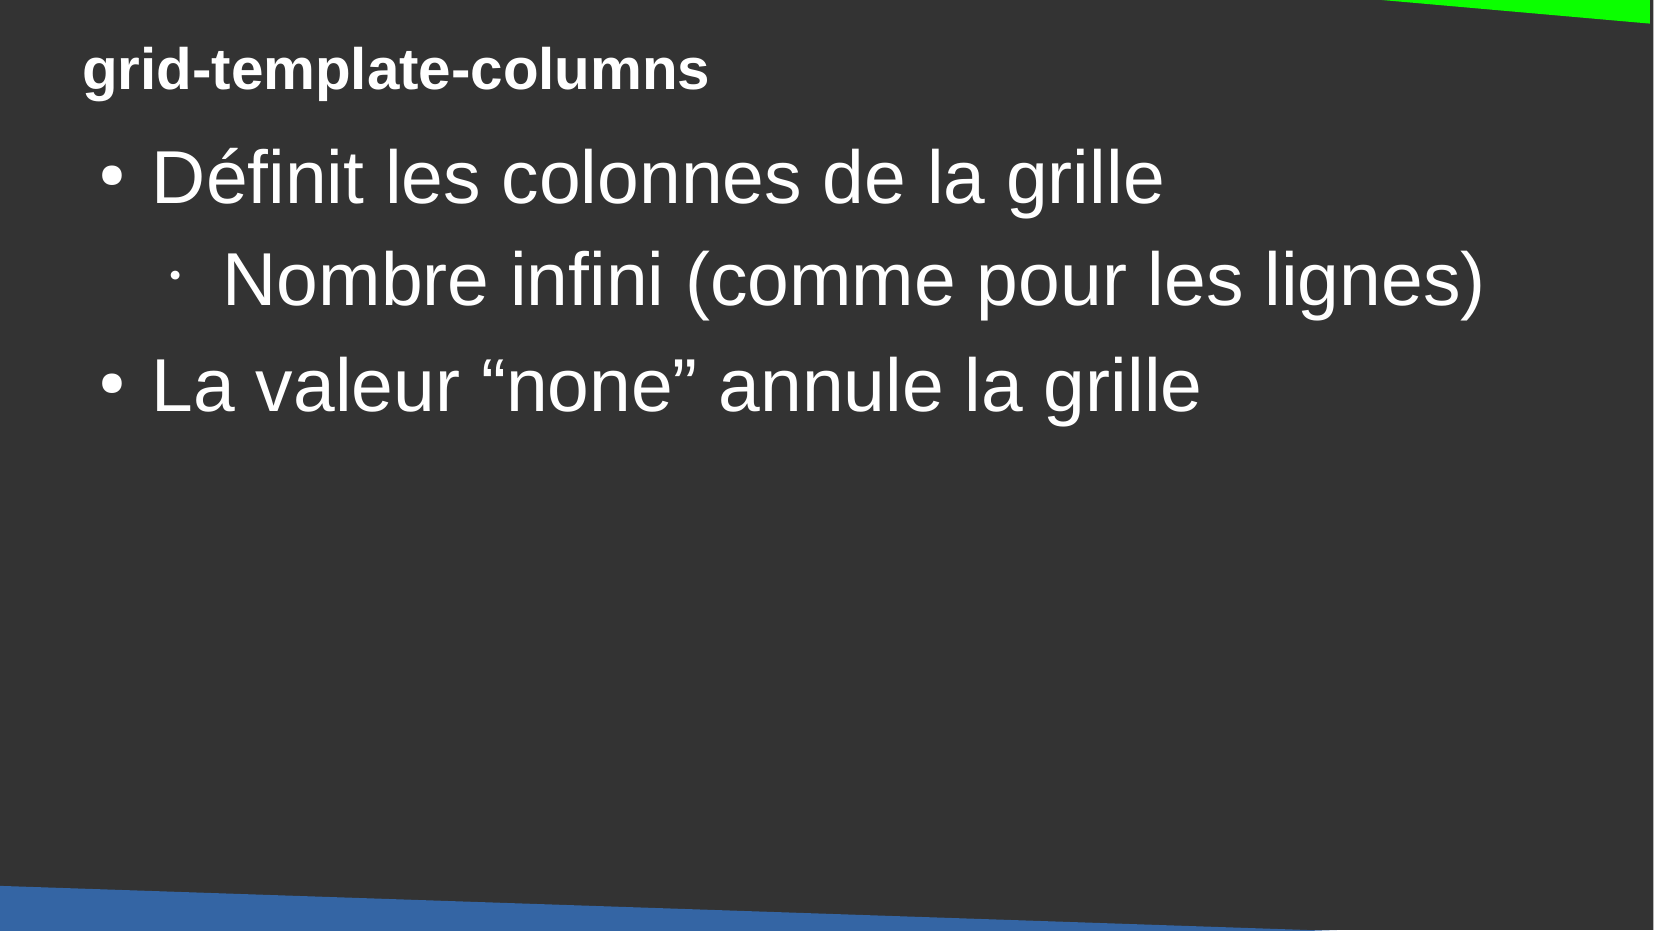

# grid-template-columns
Définit les colonnes de la grille
Nombre infini (comme pour les lignes)
La valeur “none” annule la grille